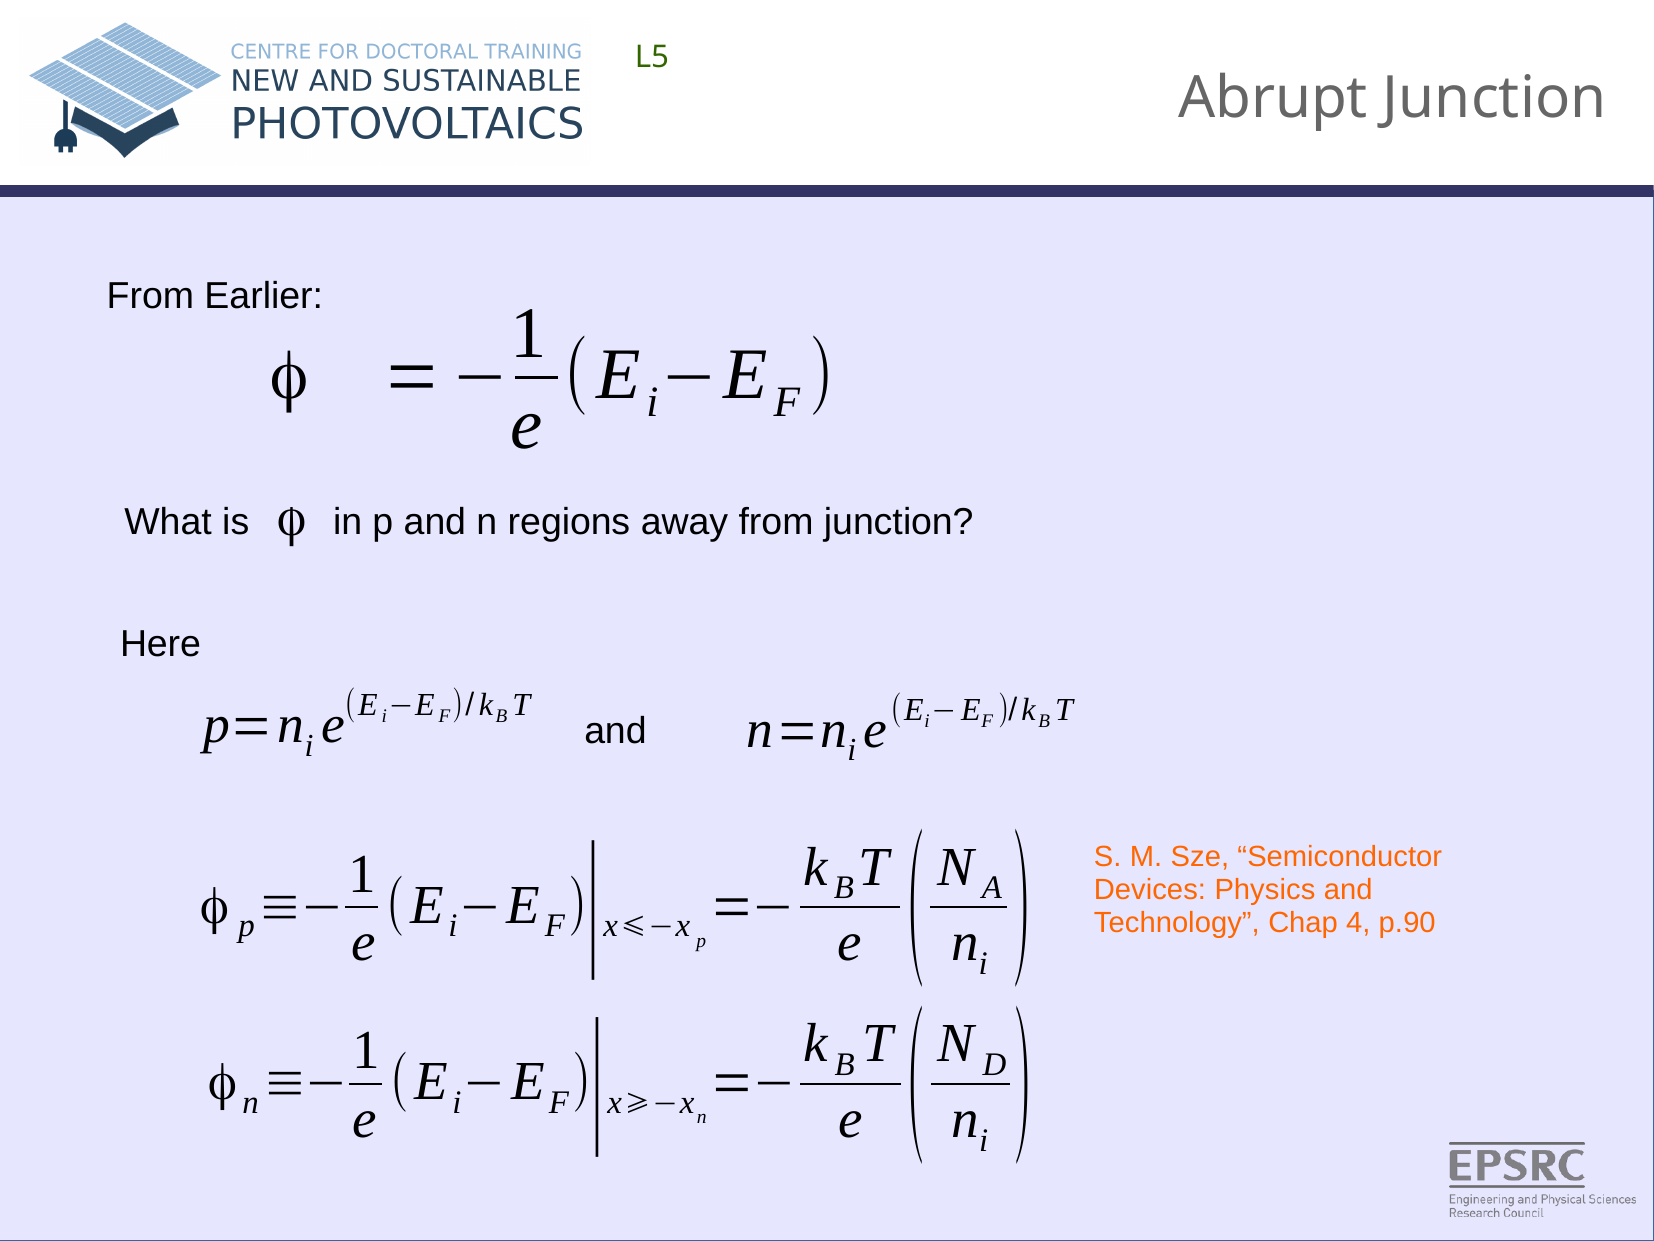

L5
Abrupt Junction
From Earlier:
What is in p and n regions away from junction?
Here
and
S. M. Sze, “Semiconductor Devices: Physics and Technology”, Chap 4, p.90